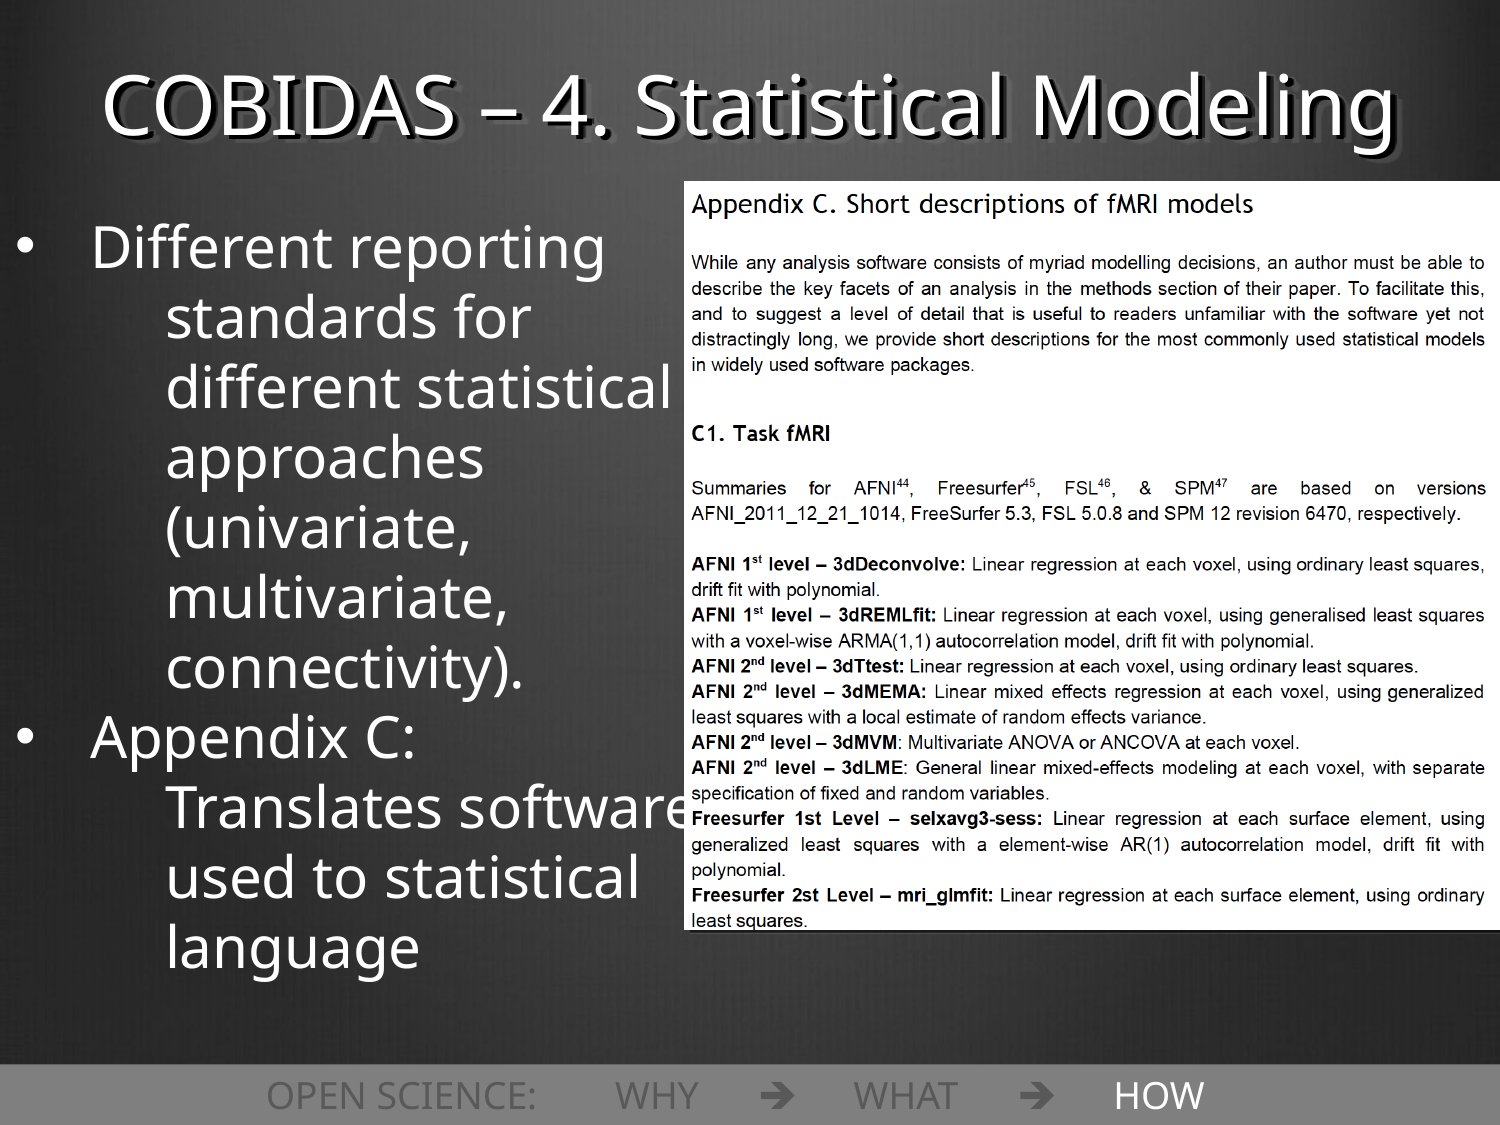

# COBIDAS – 4. Statistical Modeling
Different reporting standards for different statistical approaches (univariate, multivariate, connectivity).
Appendix C: Translates software used to statistical language
OPEN SCIENCE: WHY  WHAT  HOW